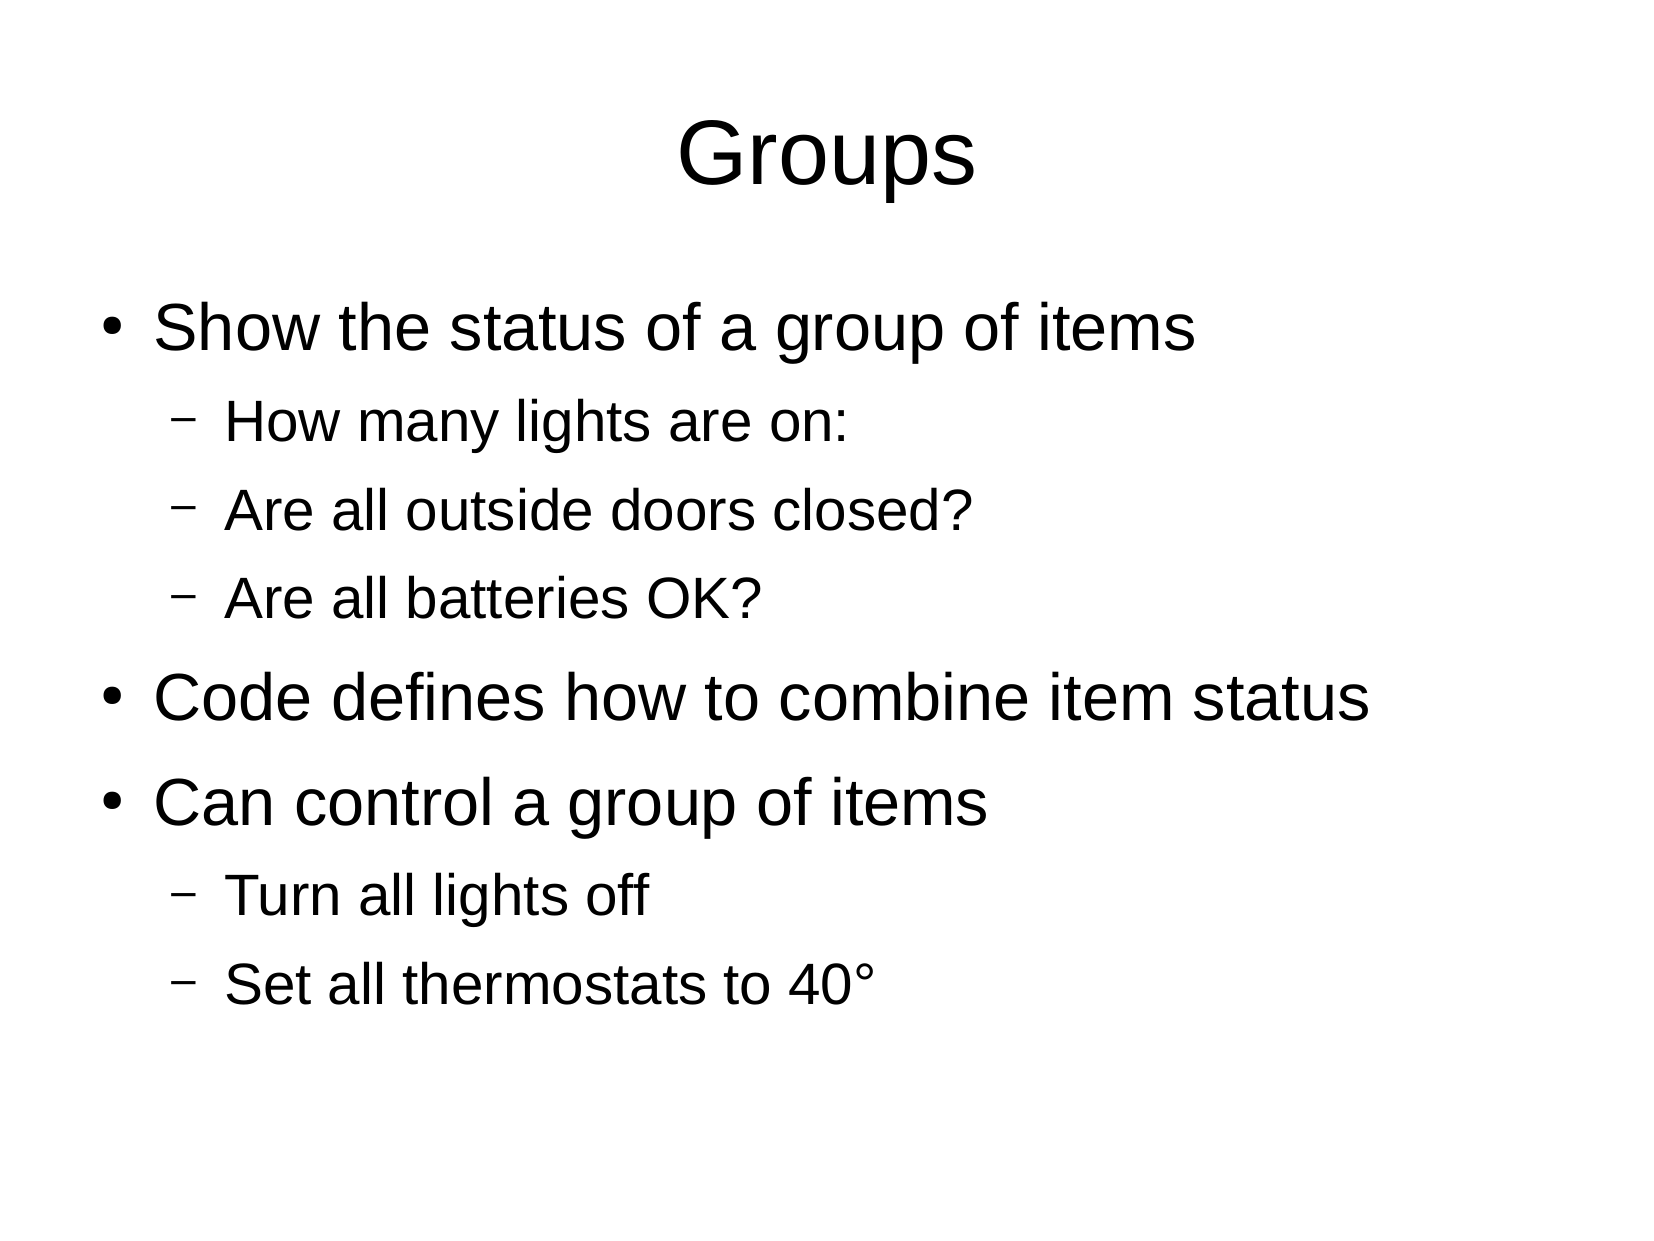

# Groups
Show the status of a group of items
How many lights are on:
Are all outside doors closed?
Are all batteries OK?
Code defines how to combine item status
Can control a group of items
Turn all lights off
Set all thermostats to 40°